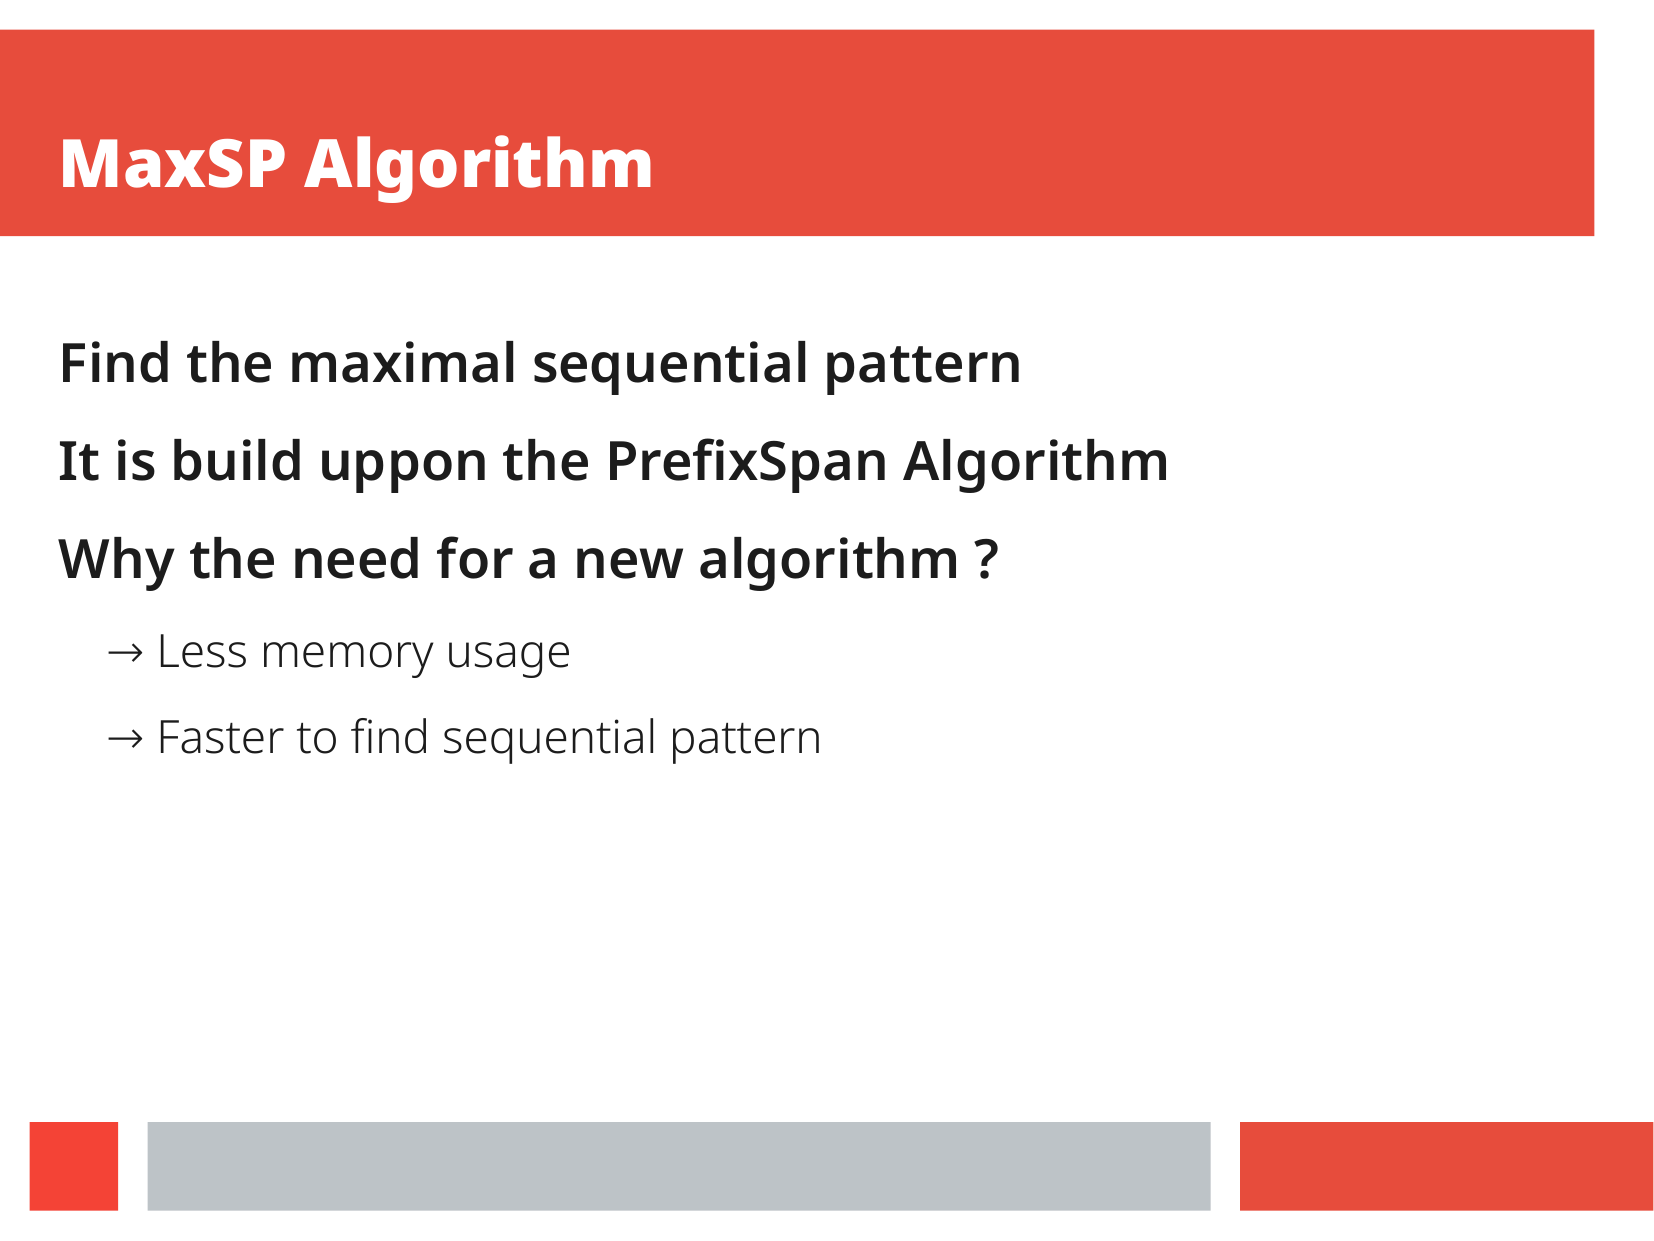

# MaxSP Algorithm
Find the maximal sequential pattern
It is build uppon the PrefixSpan Algorithm
Why the need for a new algorithm ?
→ Less memory usage
→ Faster to find sequential pattern